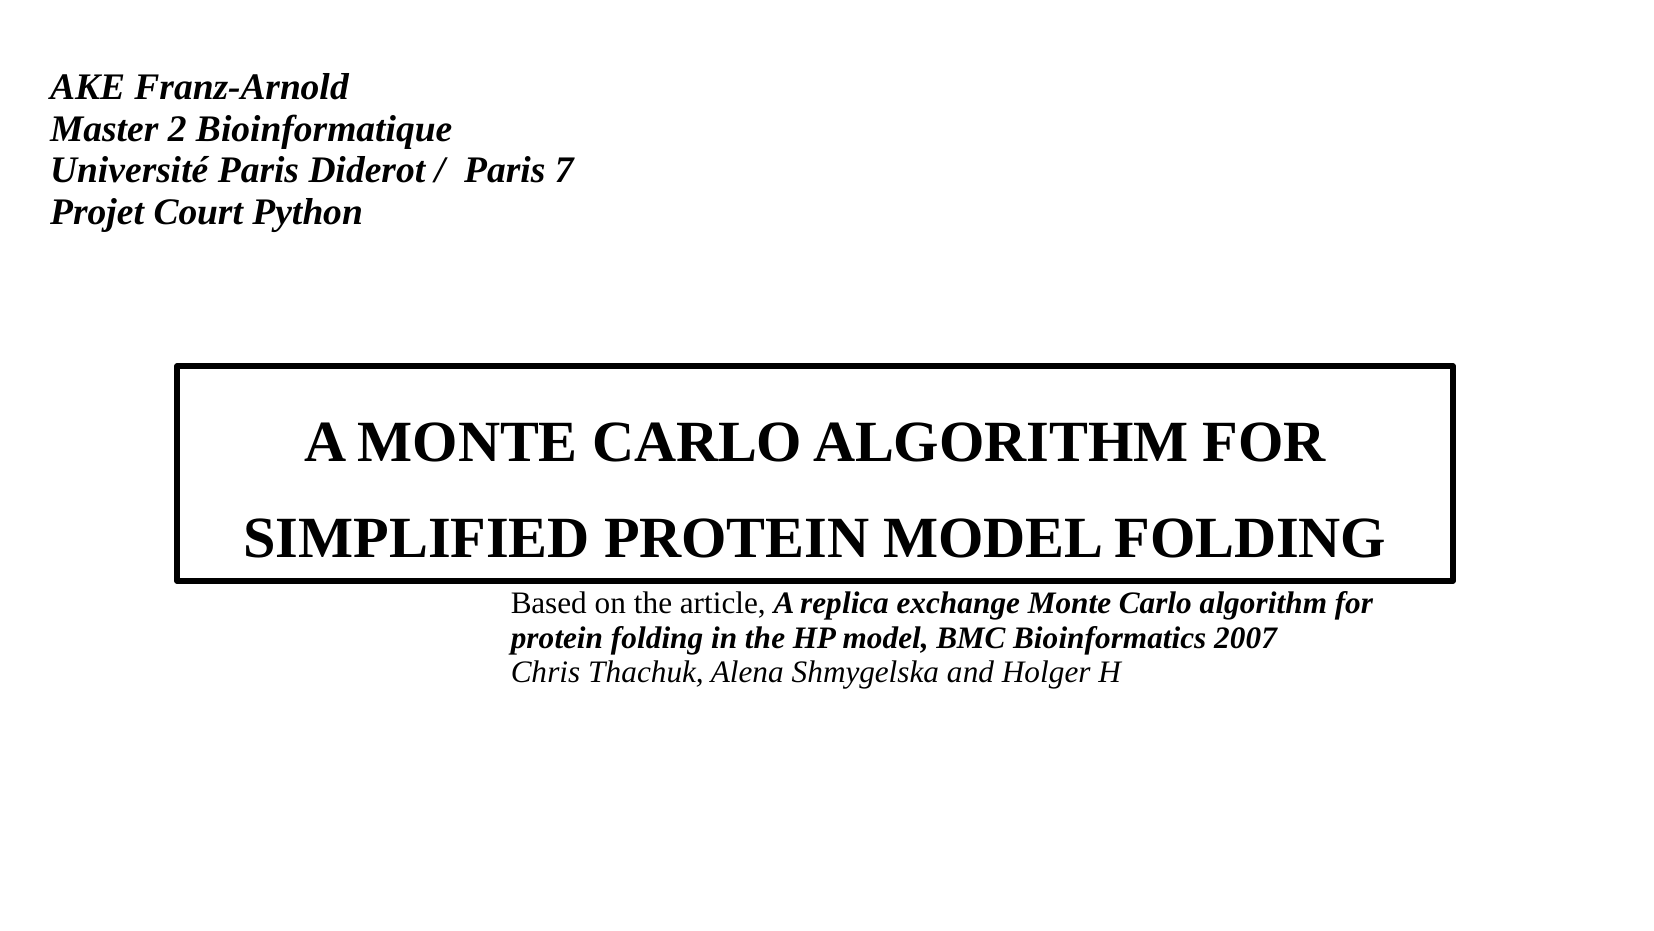

AKE Franz-Arnold
Master 2 Bioinformatique
Université Paris Diderot / Paris 7
Projet Court Python
A MONTE CARLO ALGORITHM FOR SIMPLIFIED PROTEIN MODEL FOLDING
Based on the article, A replica exchange Monte Carlo algorithm for protein folding in the HP model, BMC Bioinformatics 2007
Chris Thachuk, Alena Shmygelska and Holger H